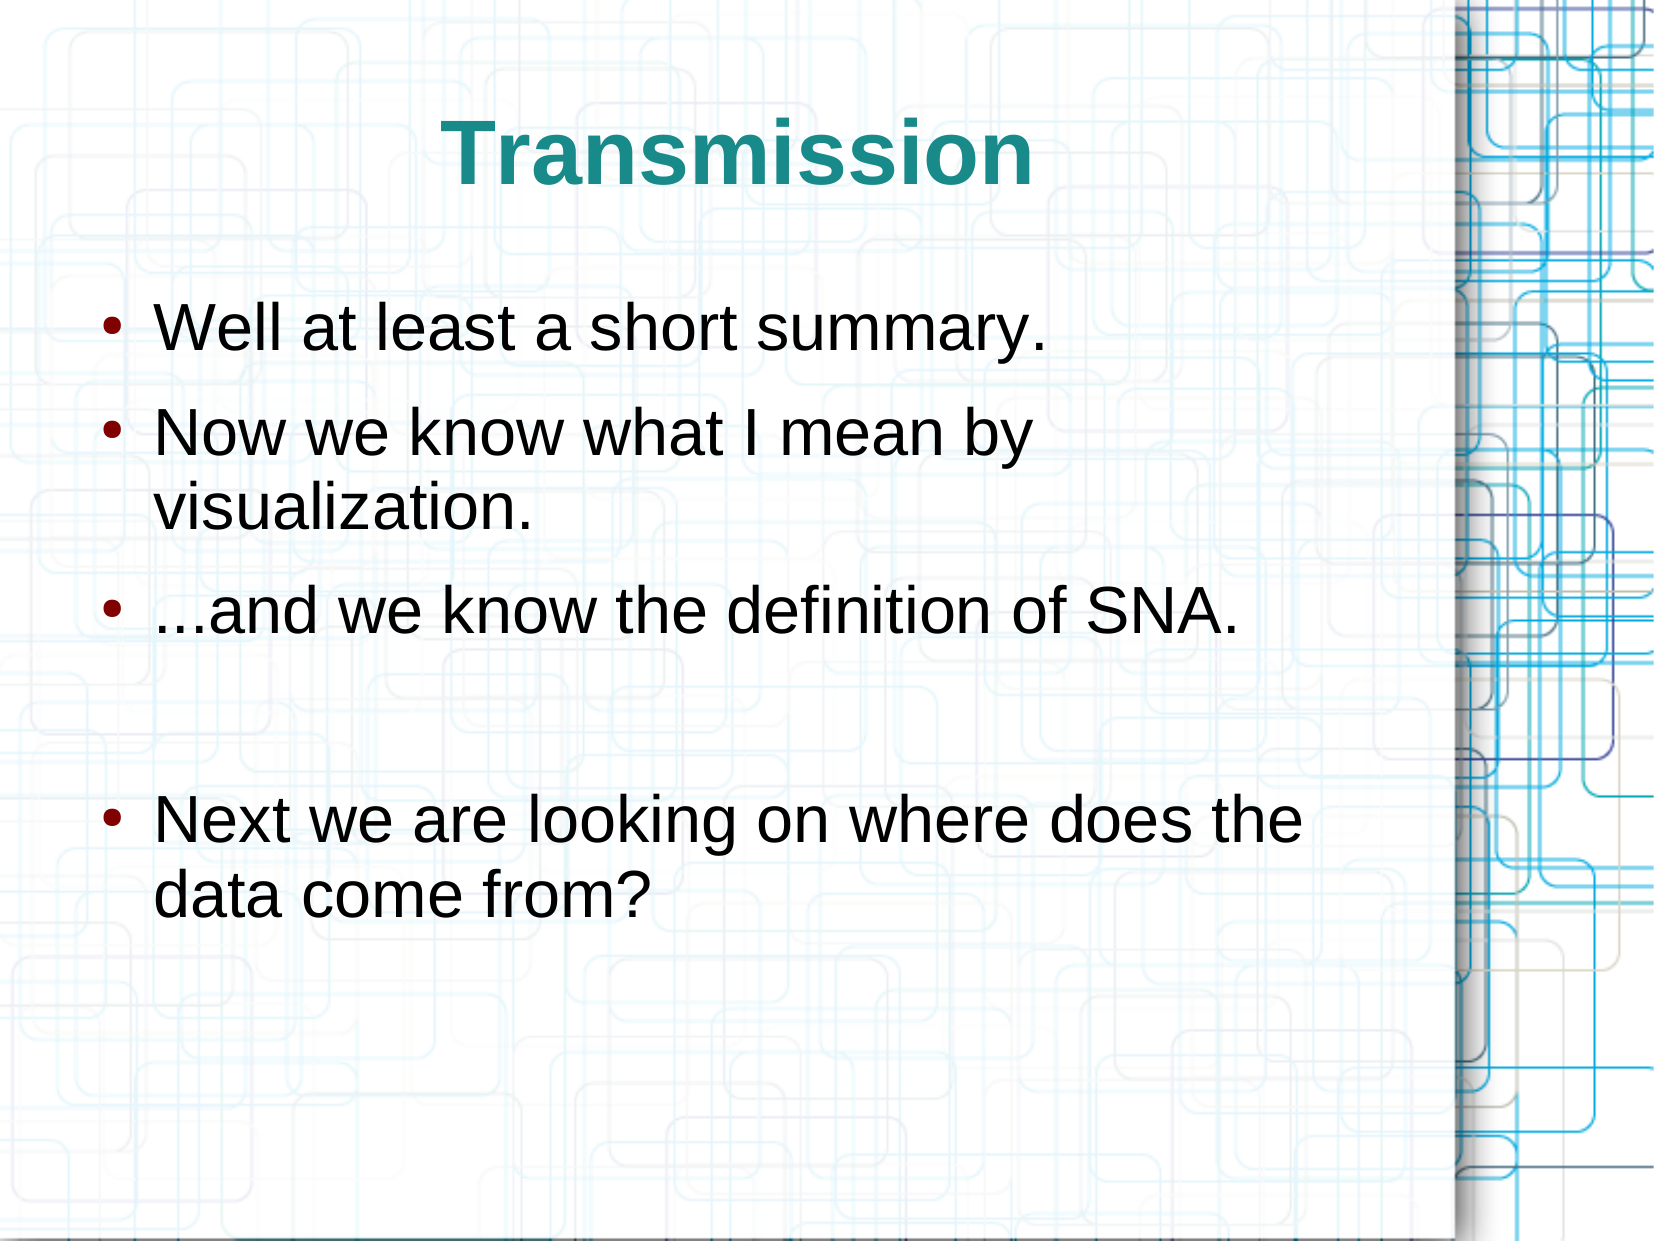

# Transmission
Well at least a short summary.
Now we know what I mean by visualization.
...and we know the definition of SNA.
Next we are looking on where does the data come from?